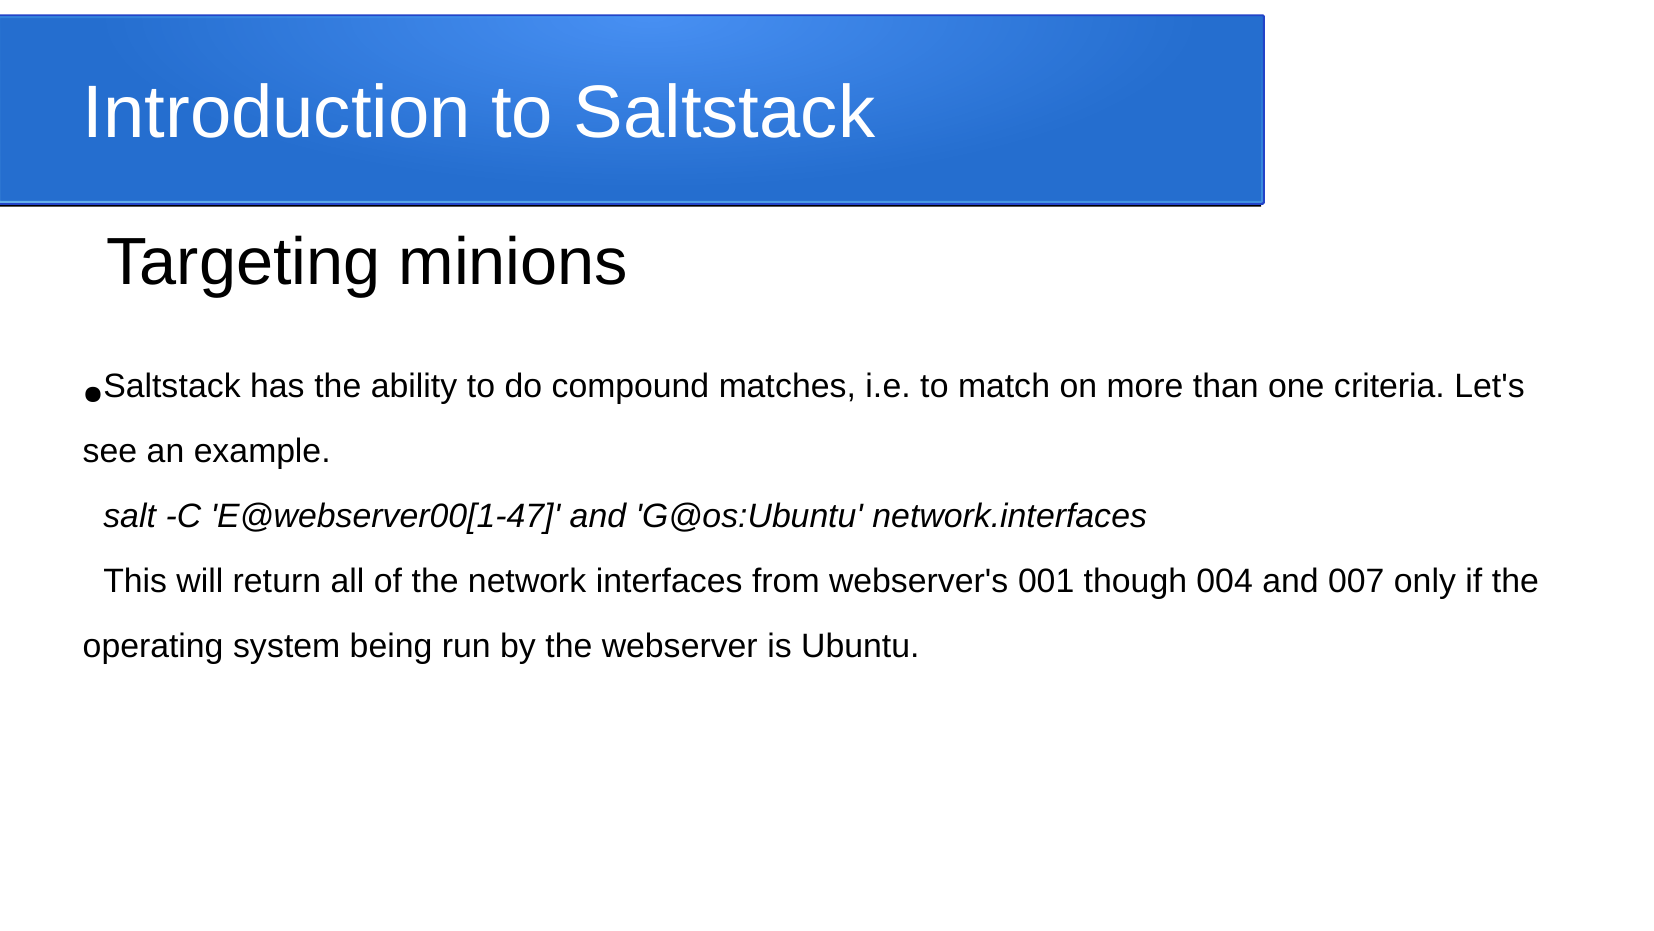

# Introduction to Saltstack
Targeting minions
Saltstack has the ability to do compound matches, i.e. to match on more than one criteria. Let's see an example.
salt -C 'E@webserver00[1-47]' and 'G@os:Ubuntu' network.interfaces
This will return all of the network interfaces from webserver's 001 though 004 and 007 only if the operating system being run by the webserver is Ubuntu.